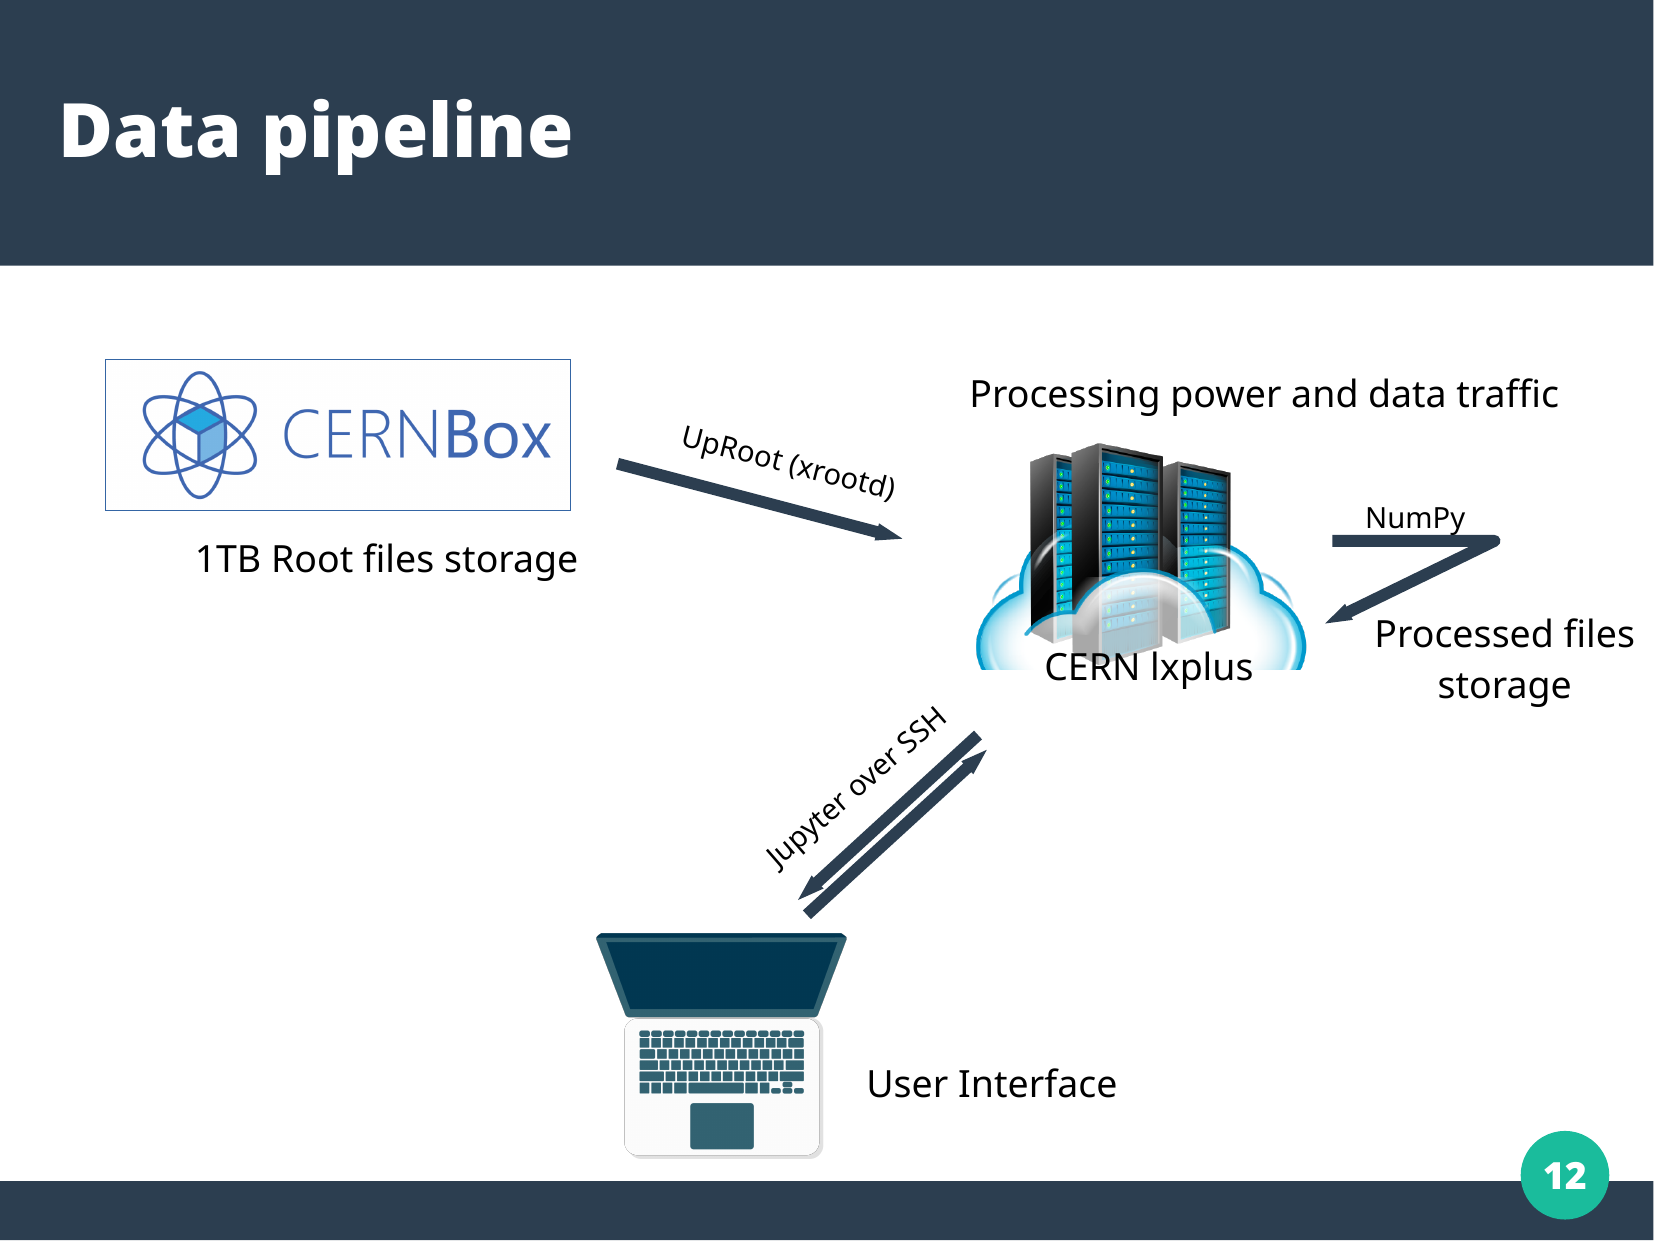

# Data pipeline
Processing power and data traffic
UpRoot (xrootd)
NumPy
1TB Root files storage
Processed files storage
CERN lxplus
Jupyter over SSH
User Interface
12